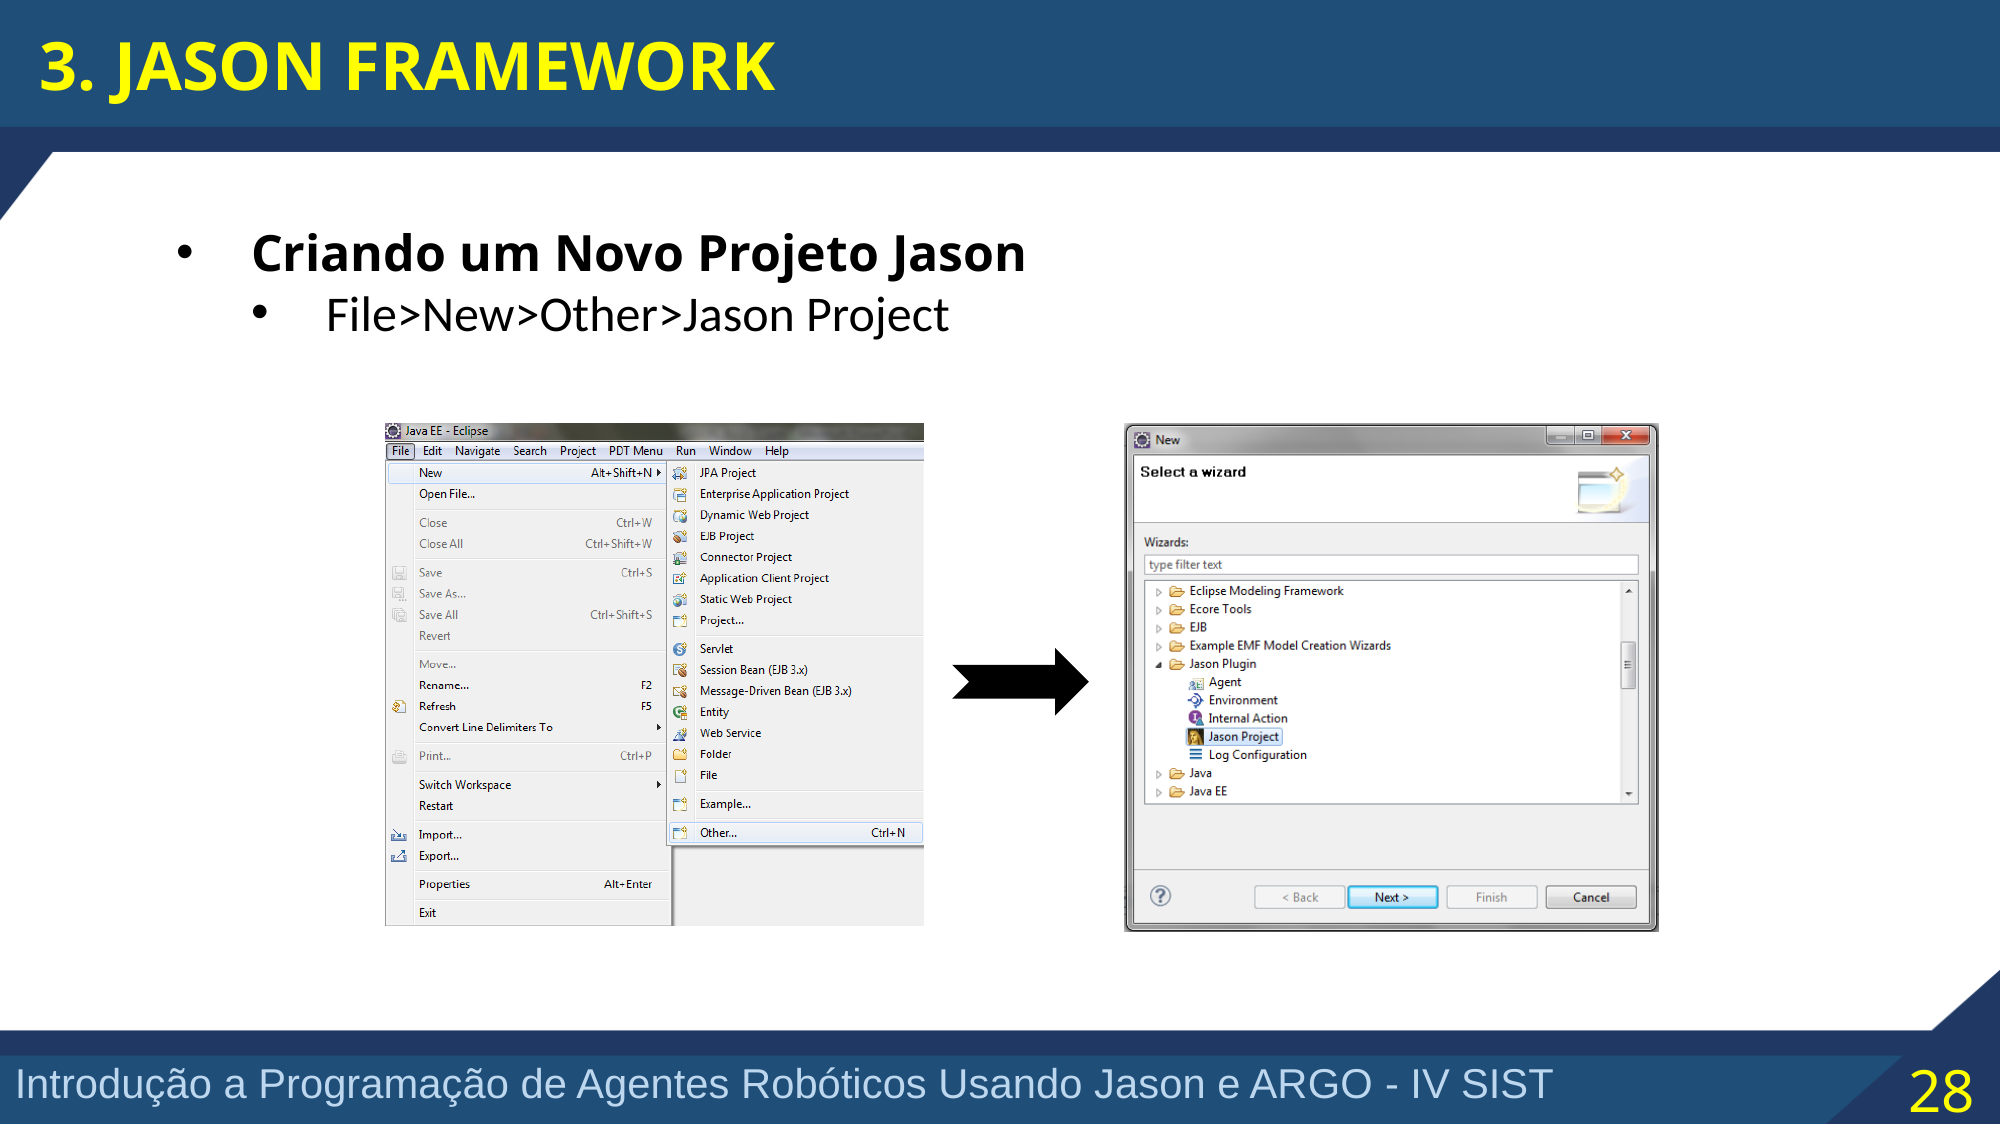

3. JASON FRAMEWORK
Criando um Novo Projeto Jason
File>New>Other>Jason Project